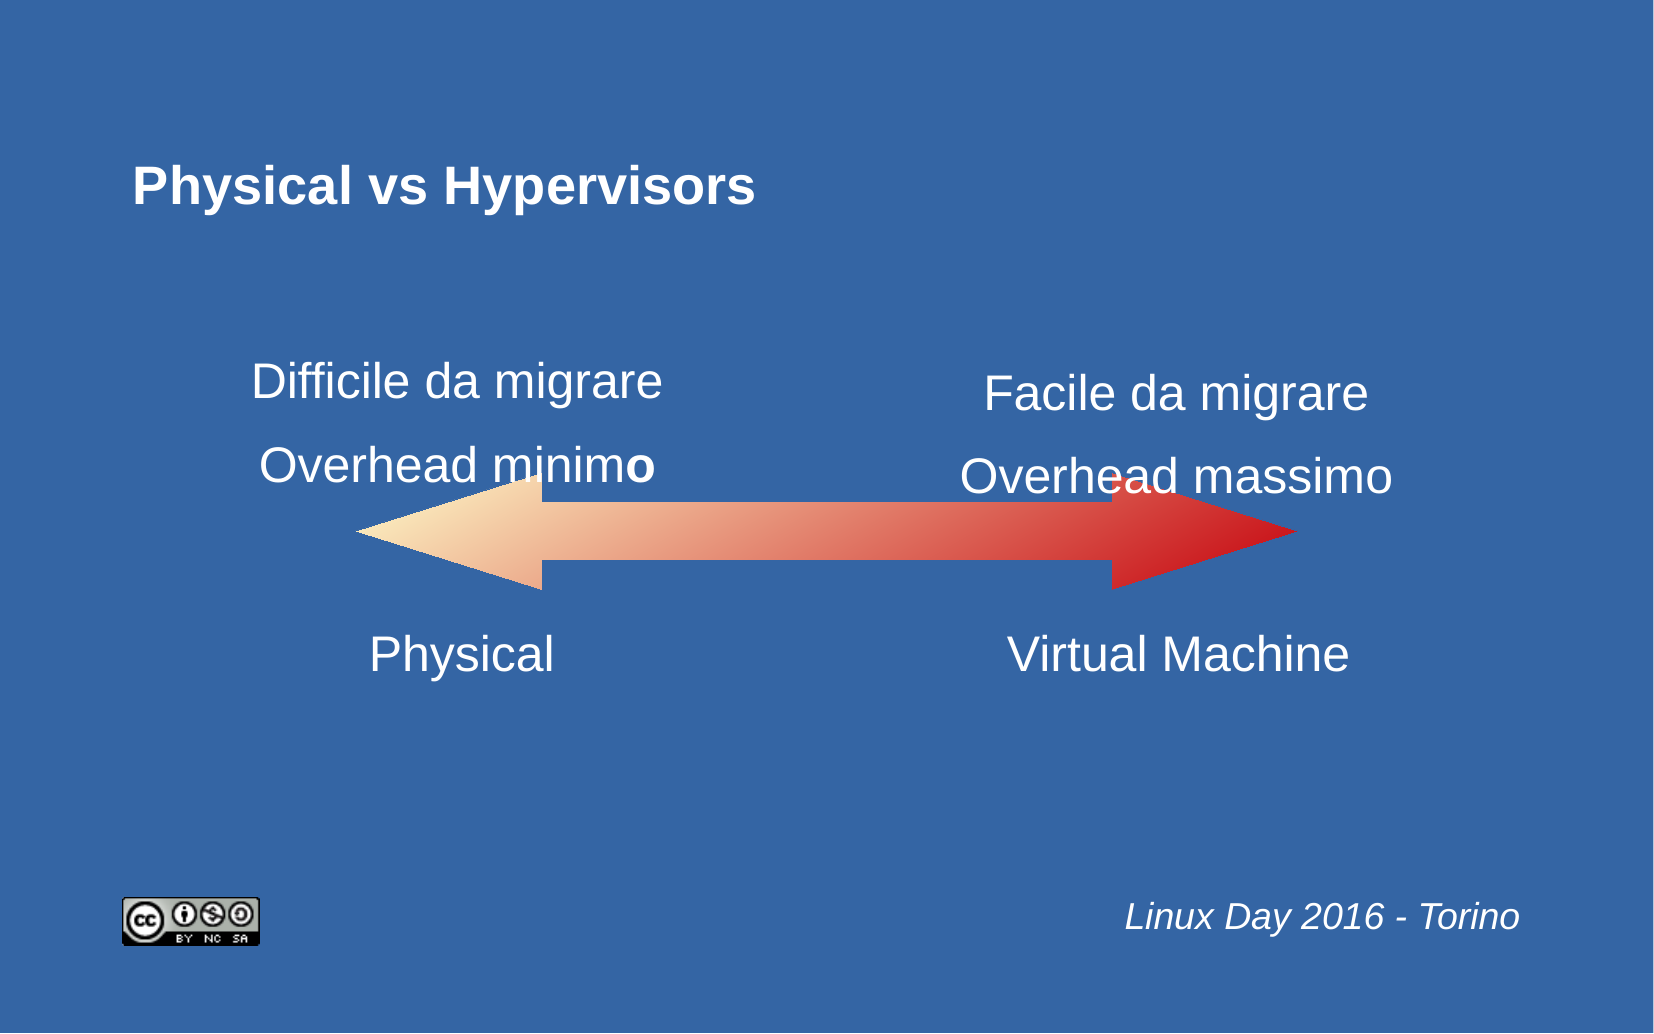

Physical vs Hypervisors
Difficile da migrare
Overhead minimo
Facile da migrare
Overhead massimo
Physical
Virtual Machine
Linux Day 2016 - Torino